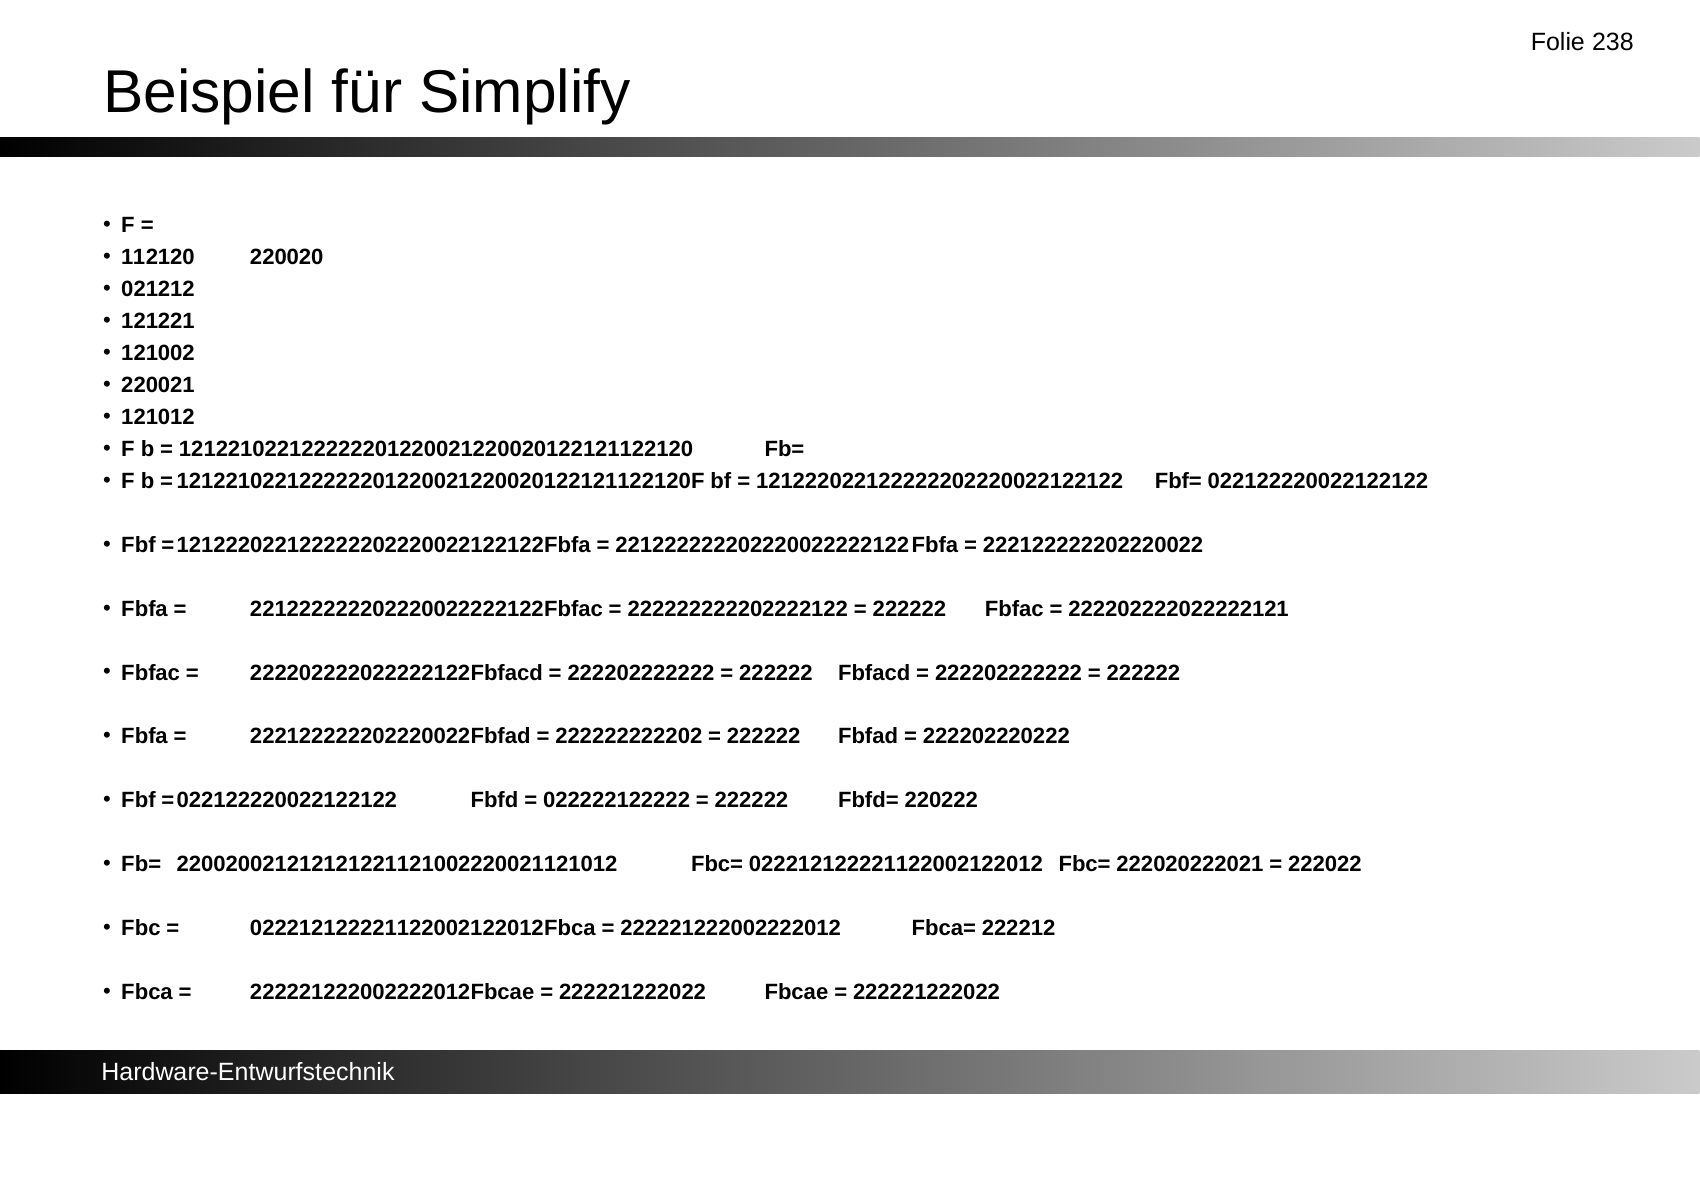

# Beispiel für Simplify
F =
112120	220020
021212
121221
121002
220021
121012
F b = 121221022122222201220021220020122121122120	Fb=
F b =	121221022122222201220021220020122121122120	F bf = 121222022122222202220022122122	Fbf= 022122220022122122
Fbf =	121222022122222202220022122122	Fbfa = 221222222202220022222122	Fbfa = 222122222202220022
Fbfa =	221222222202220022222122	Fbfac = 222222222202222122 = 222222	Fbfac = 222202222022222121
Fbfac =	222202222022222122	Fbfacd = 222202222222 = 222222	Fbfacd = 222202222222 = 222222
Fbfa =	222122222202220022	Fbfad = 222222222202 = 222222	Fbfad = 222202220222
Fbf =	022122220022122122	Fbfd = 022222122222 = 222222	Fbfd= 220222
Fb=	220020021212121221121002220021121012	Fbc= 022212122221122002122012	Fbc= 222020222021 = 222022
Fbc =	022212122221122002122012	Fbca = 222221222002222012	Fbca= 222212
Fbca =	222221222002222012	Fbcae = 222221222022	Fbcae = 222221222022